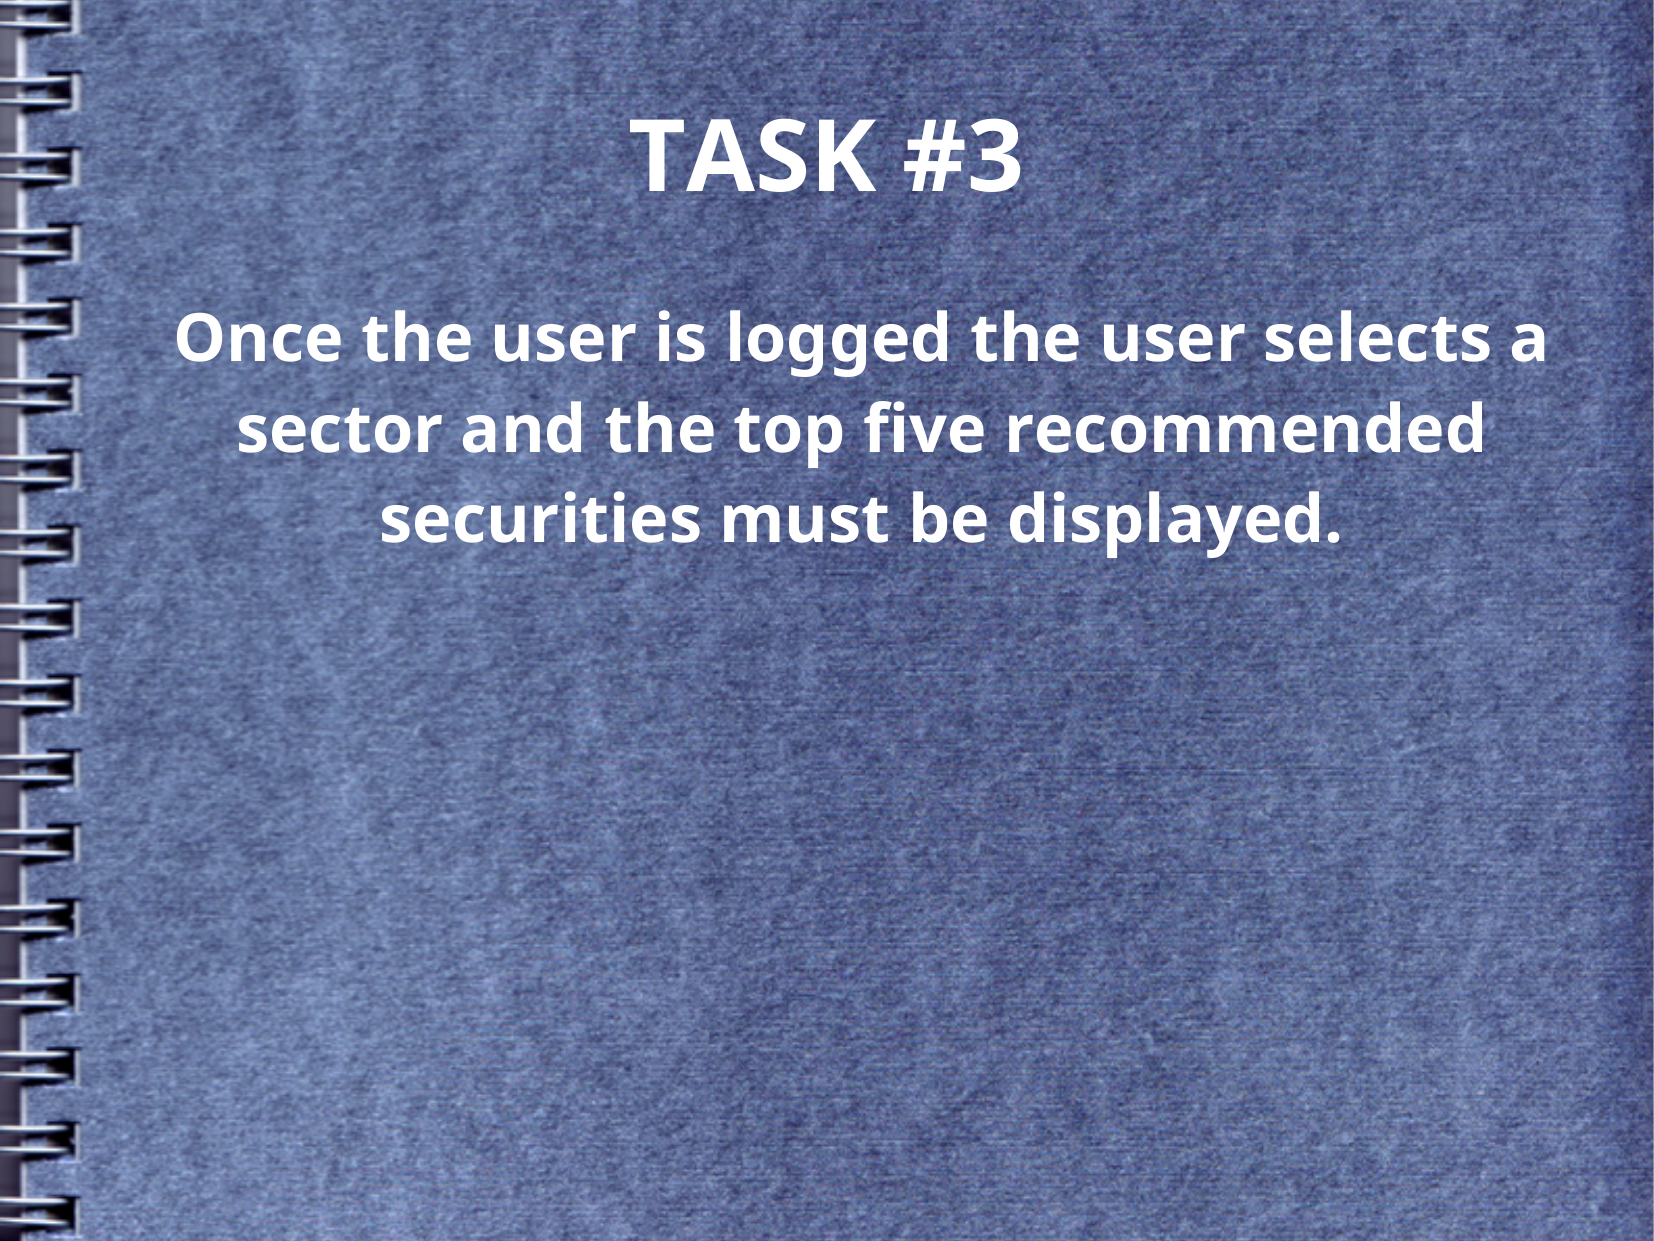

# TASK #3
Once the user is logged the user selects a sector and the top five recommended securities must be displayed.